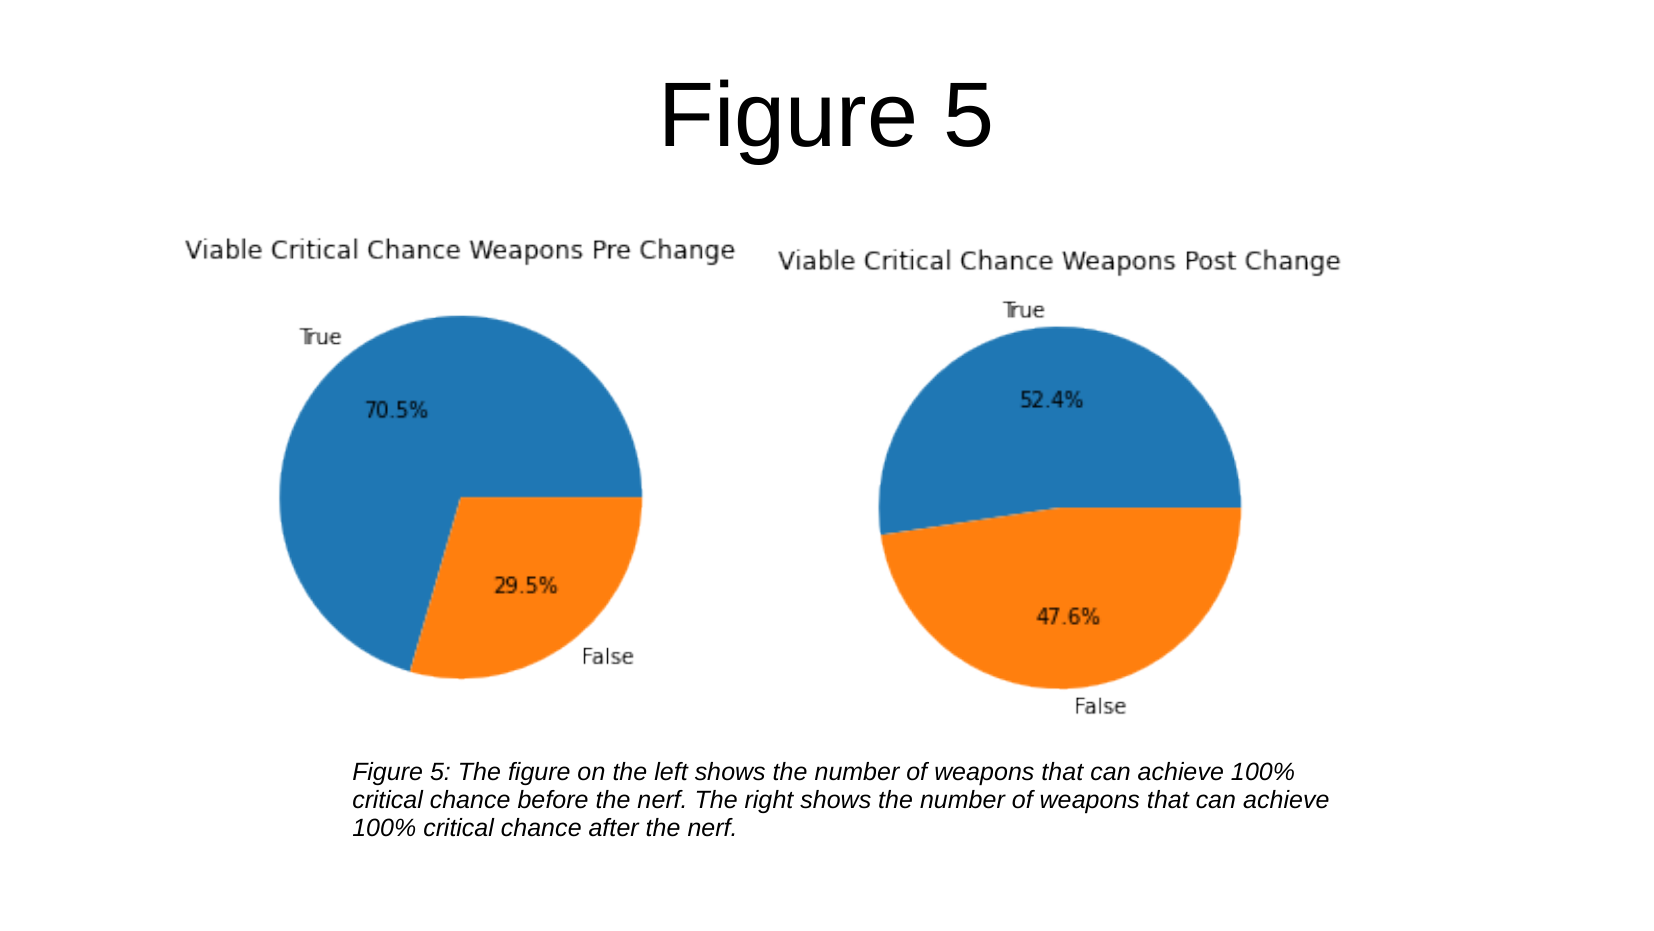

# Figure 5
Figure 5: The figure on the left shows the number of weapons that can achieve 100% critical chance before the nerf. The right shows the number of weapons that can achieve 100% critical chance after the nerf.